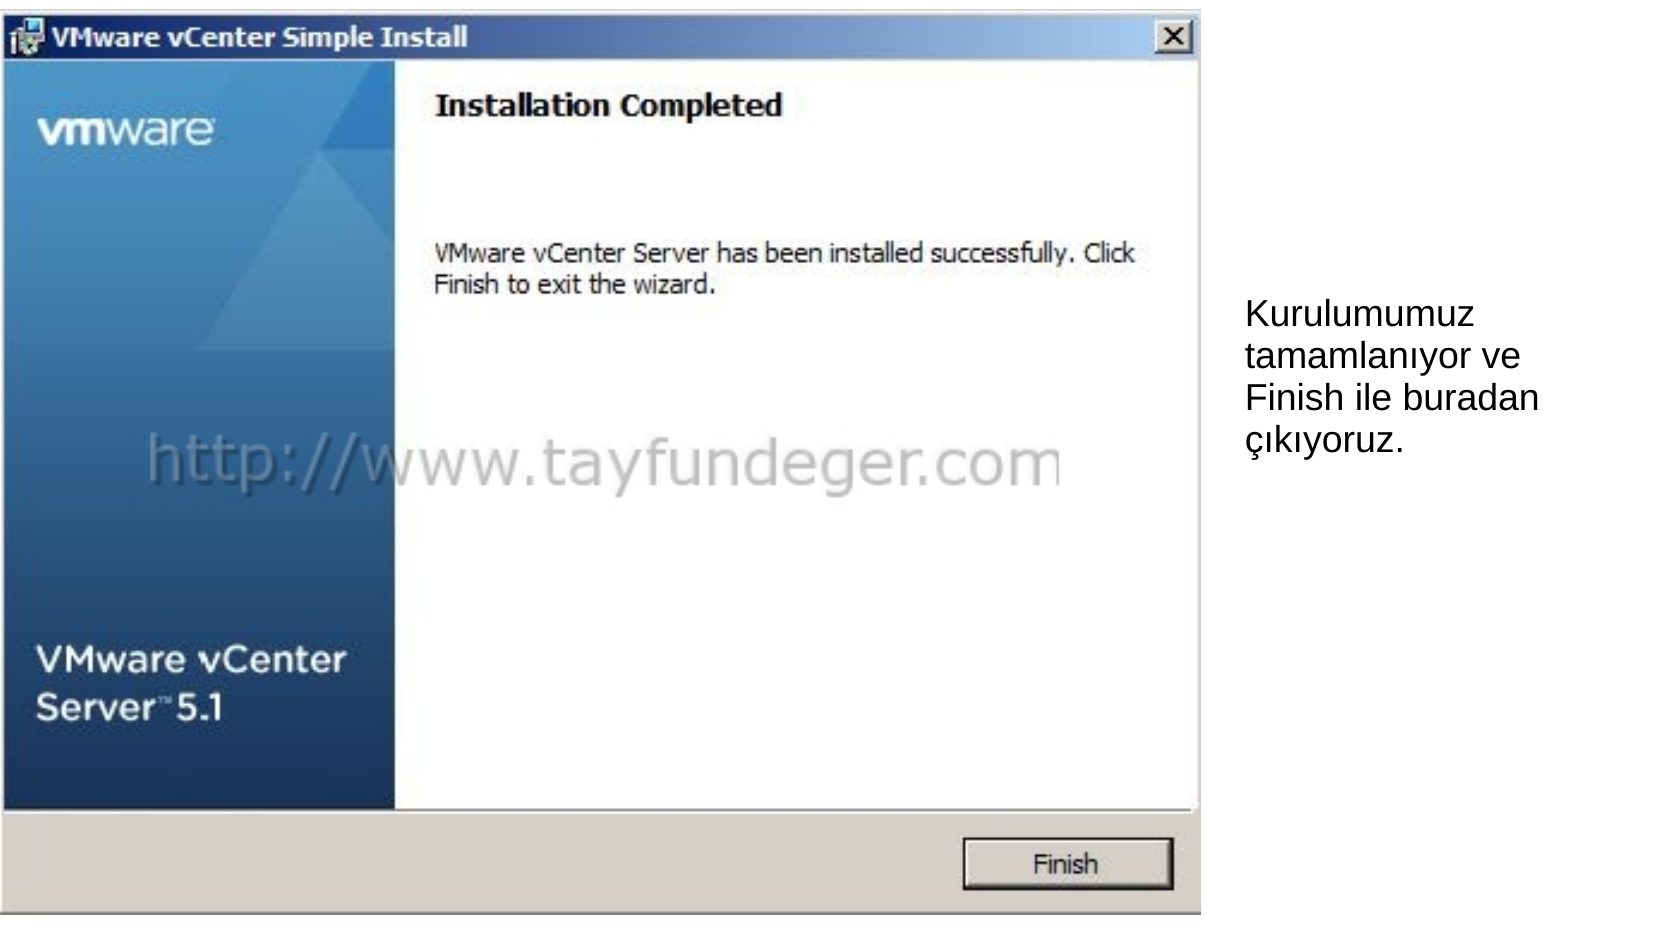

Kurulumumuz tamamlanıyor ve Finish ile buradan çıkıyoruz.